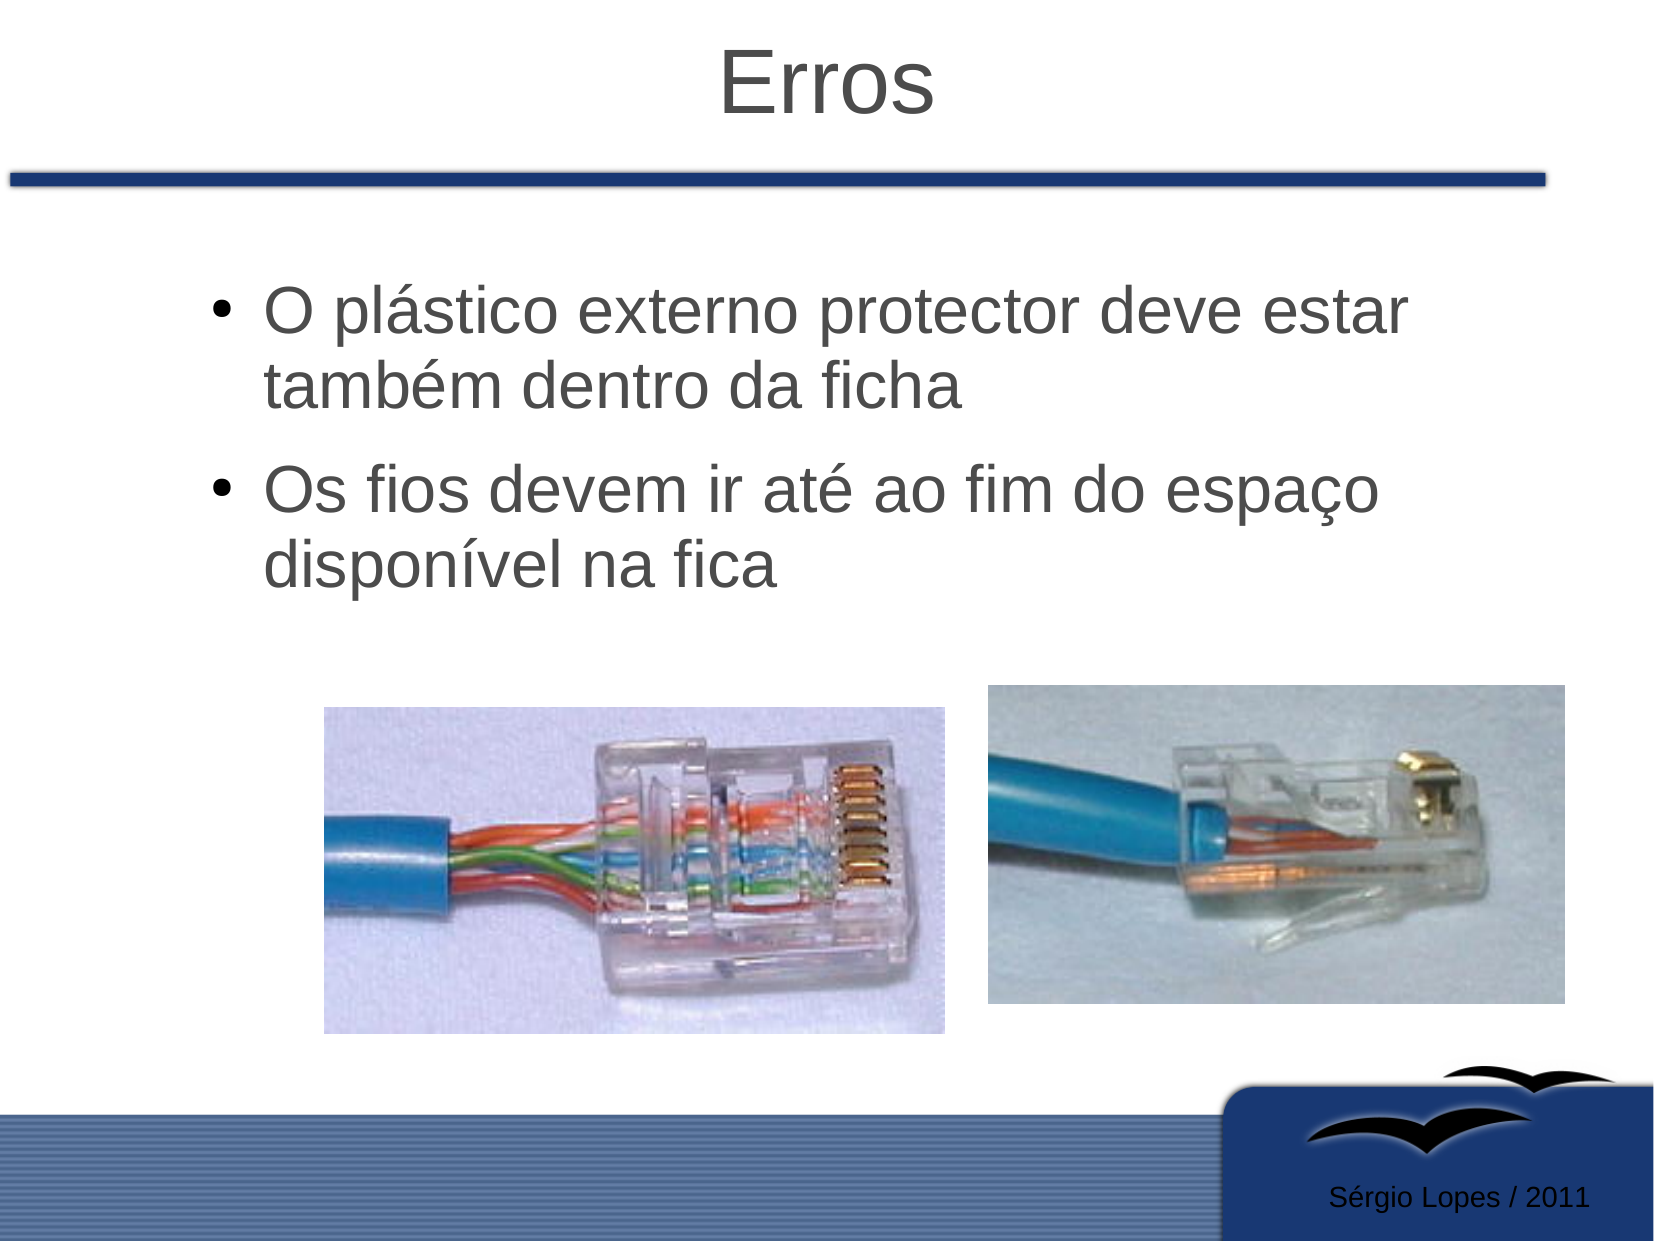

# Erros
O plástico externo protector deve estar também dentro da ficha
Os fios devem ir até ao fim do espaço disponível na fica
Sérgio Lopes / 2011